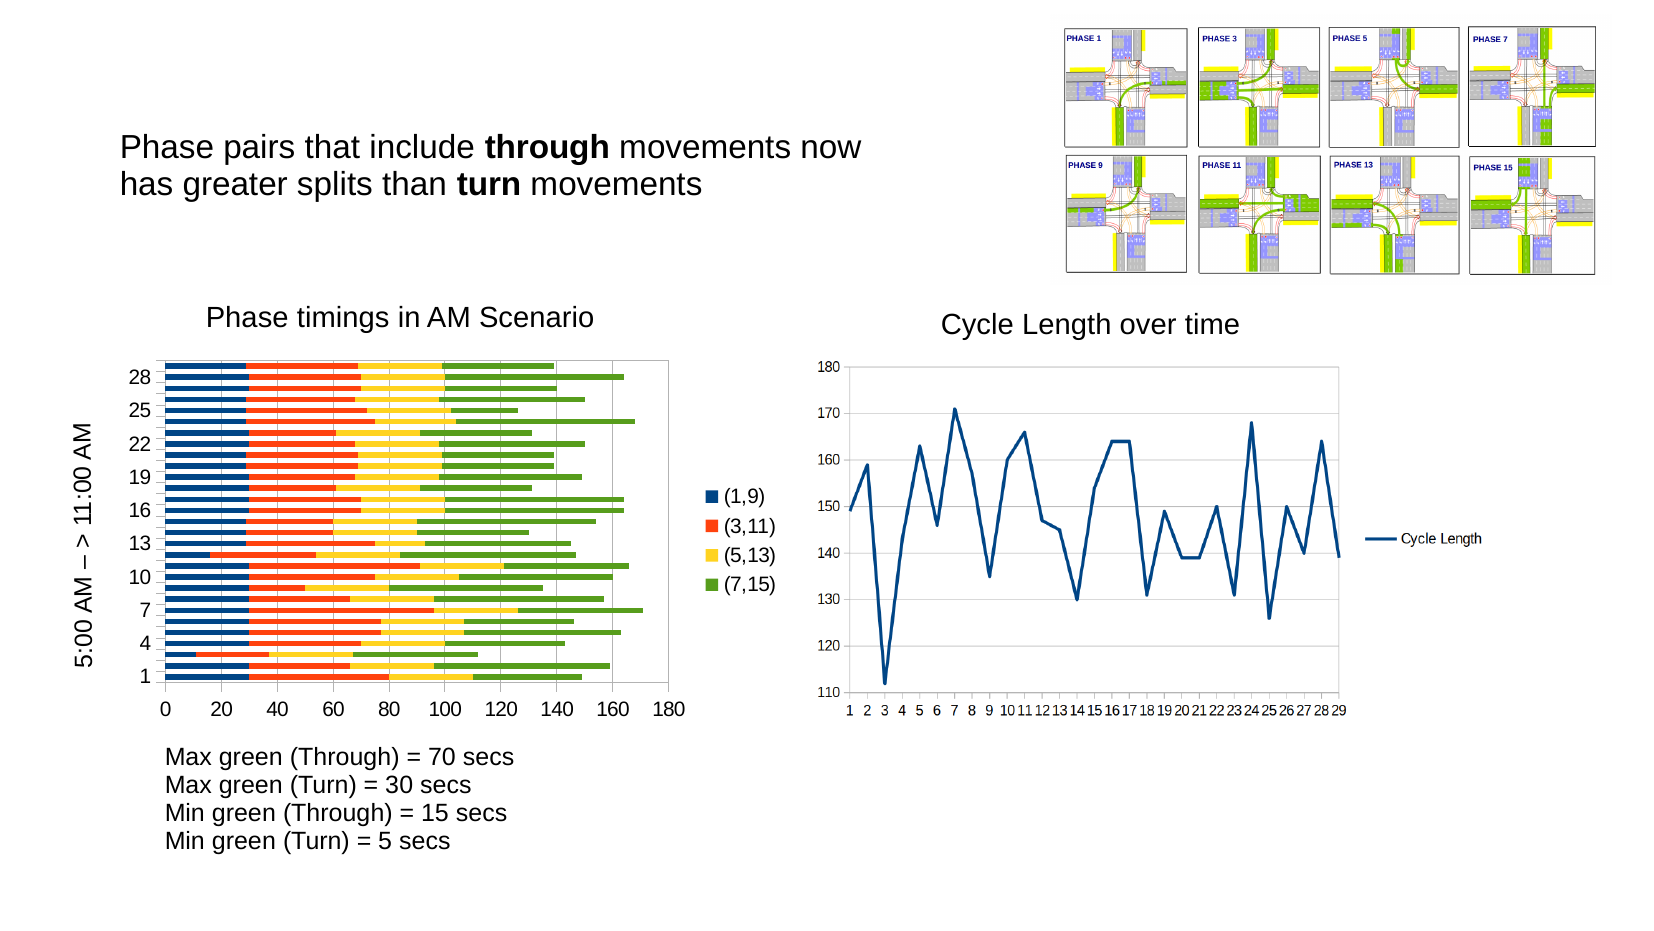

Phase pairs that include through movements now has greater splits than turn movements
# Phase timings in AM Scenario
Cycle Length over time
### Chart
| Category | (1,9) | (3,11) | (5,13) | (7,15) |
|---|---|---|---|---|
| 1 | 30.0 | 50.0 | 30.0 | 39.0 |
| 2 | 30.0 | 36.0 | 30.0 | 63.0 |
| 3 | 11.0 | 26.0 | 30.0 | 45.0 |
| 4 | 30.0 | 40.0 | 30.0 | 43.0 |
| 5 | 30.0 | 47.0 | 30.0 | 56.0 |
| 6 | 30.0 | 47.0 | 30.0 | 39.0 |
| 7 | 30.0 | 66.0 | 30.0 | 45.0 |
| 8 | 30.0 | 36.0 | 30.0 | 61.0 |
| 9 | 30.0 | 20.0 | 30.0 | 55.0 |
| 10 | 30.0 | 45.0 | 30.0 | 55.0 |
| 11 | 30.0 | 61.0 | 30.0 | 45.0 |
| 12 | 16.0 | 38.0 | 30.0 | 63.0 |
| 13 | 29.0 | 46.0 | 18.0 | 52.0 |
| 14 | 29.0 | 31.0 | 30.0 | 40.0 |
| 15 | 29.0 | 31.0 | 30.0 | 64.0 |
| 16 | 30.0 | 40.0 | 30.0 | 64.0 |
| 17 | 30.0 | 40.0 | 30.0 | 64.0 |
| 18 | 30.0 | 31.0 | 30.0 | 40.0 |
| 19 | 30.0 | 38.0 | 30.0 | 51.0 |
| 20 | 29.0 | 40.0 | 30.0 | 40.0 |
| 21 | 29.0 | 40.0 | 30.0 | 40.0 |
| 22 | 30.0 | 38.0 | 30.0 | 52.0 |
| 23 | 30.0 | 31.0 | 30.0 | 40.0 |
| 24 | 29.0 | 46.0 | 29.0 | 64.0 |
| 25 | 29.0 | 43.0 | 30.0 | 24.0 |
| 26 | 29.0 | 39.0 | 30.0 | 52.0 |
| 27 | 30.0 | 40.0 | 30.0 | 40.0 |
| 28 | 30.0 | 40.0 | 30.0 | 64.0 |
| 29 | 29.0 | 40.0 | 30.0 | 40.0 |
5:00 AM – > 11:00 AM
Max green (Through) = 70 secs
Max green (Turn) = 30 secs
Min green (Through) = 15 secs
Min green (Turn) = 5 secs